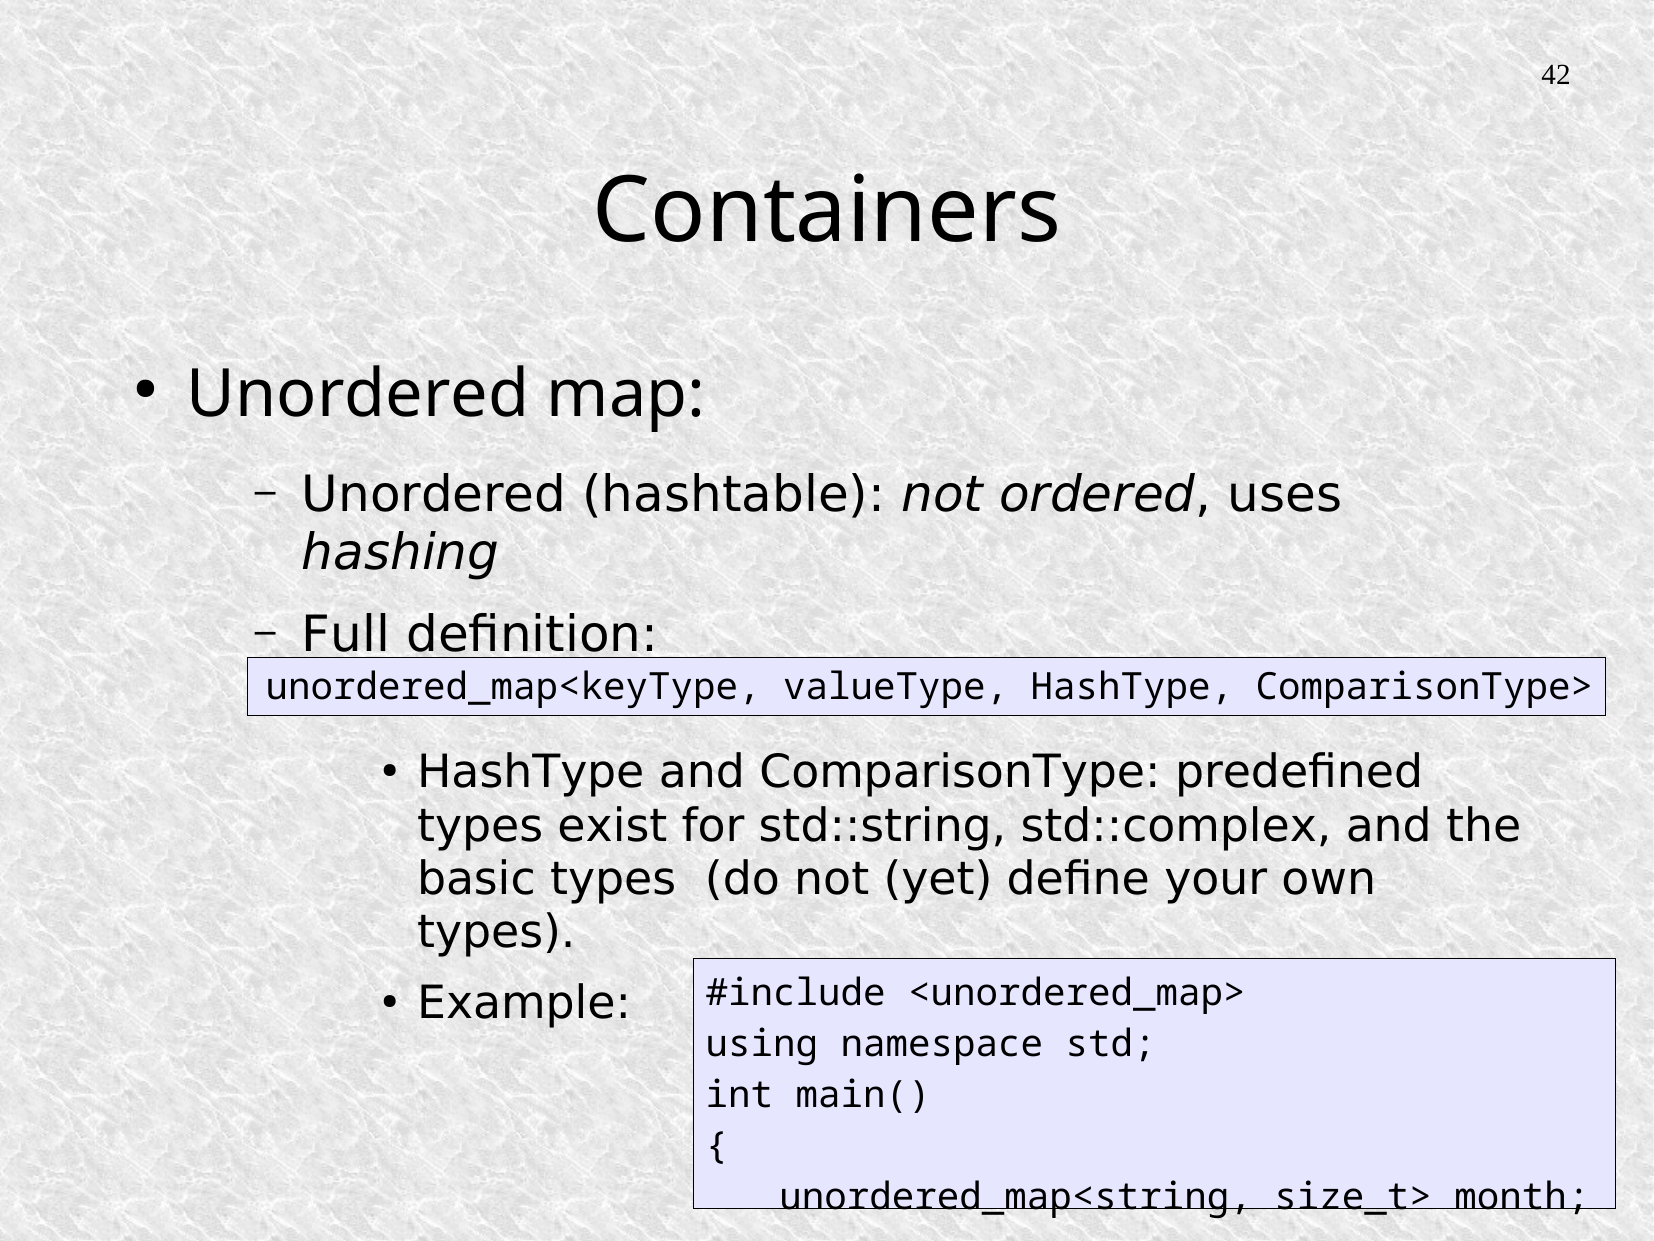

42
# Containers
Unordered map:
Unordered (hashtable): not ordered, uses hashing
Full definition:
HashType and ComparisonType: predefined types exist for std::string, std::complex, and the basic types (do not (yet) define your own types).
Example:
unordered_map<keyType, valueType, HashType, ComparisonType>
#include <unordered_map>
using namespace std;
int main()
{
	unordered_map<string, size_t> month;